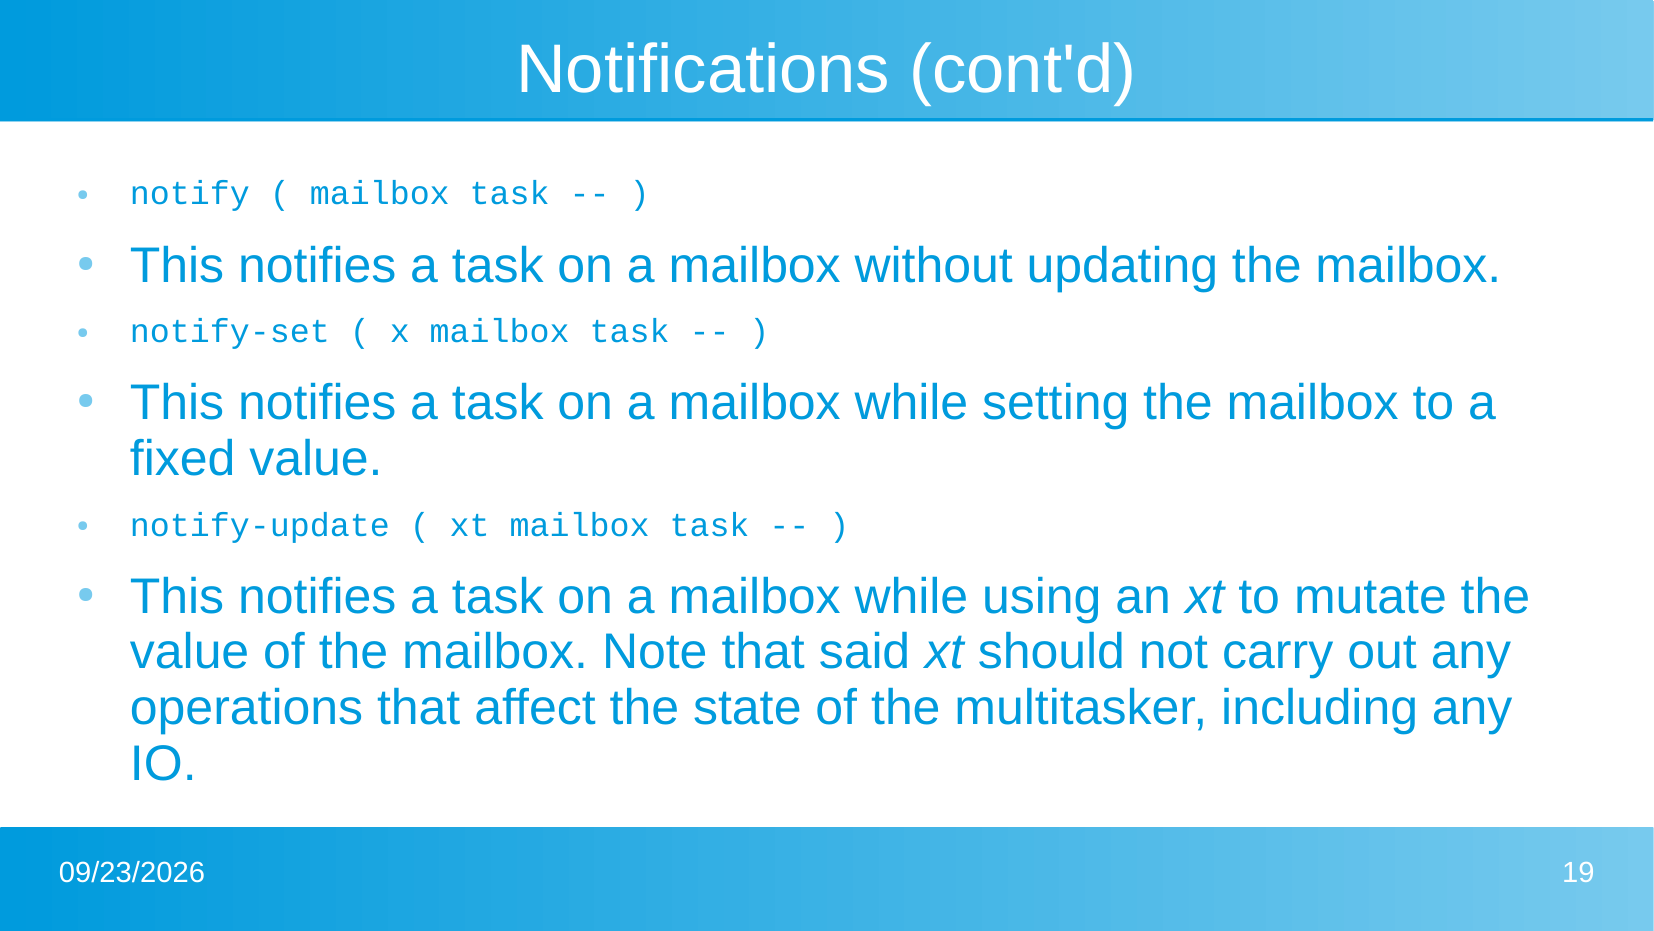

# Notifications (cont'd)
notify ( mailbox task -- )
This notifies a task on a mailbox without updating the mailbox.
notify-set ( x mailbox task -- )
This notifies a task on a mailbox while setting the mailbox to a fixed value.
notify-update ( xt mailbox task -- )
This notifies a task on a mailbox while using an xt to mutate the value of the mailbox. Note that said xt should not carry out any operations that affect the state of the multitasker, including any IO.
19